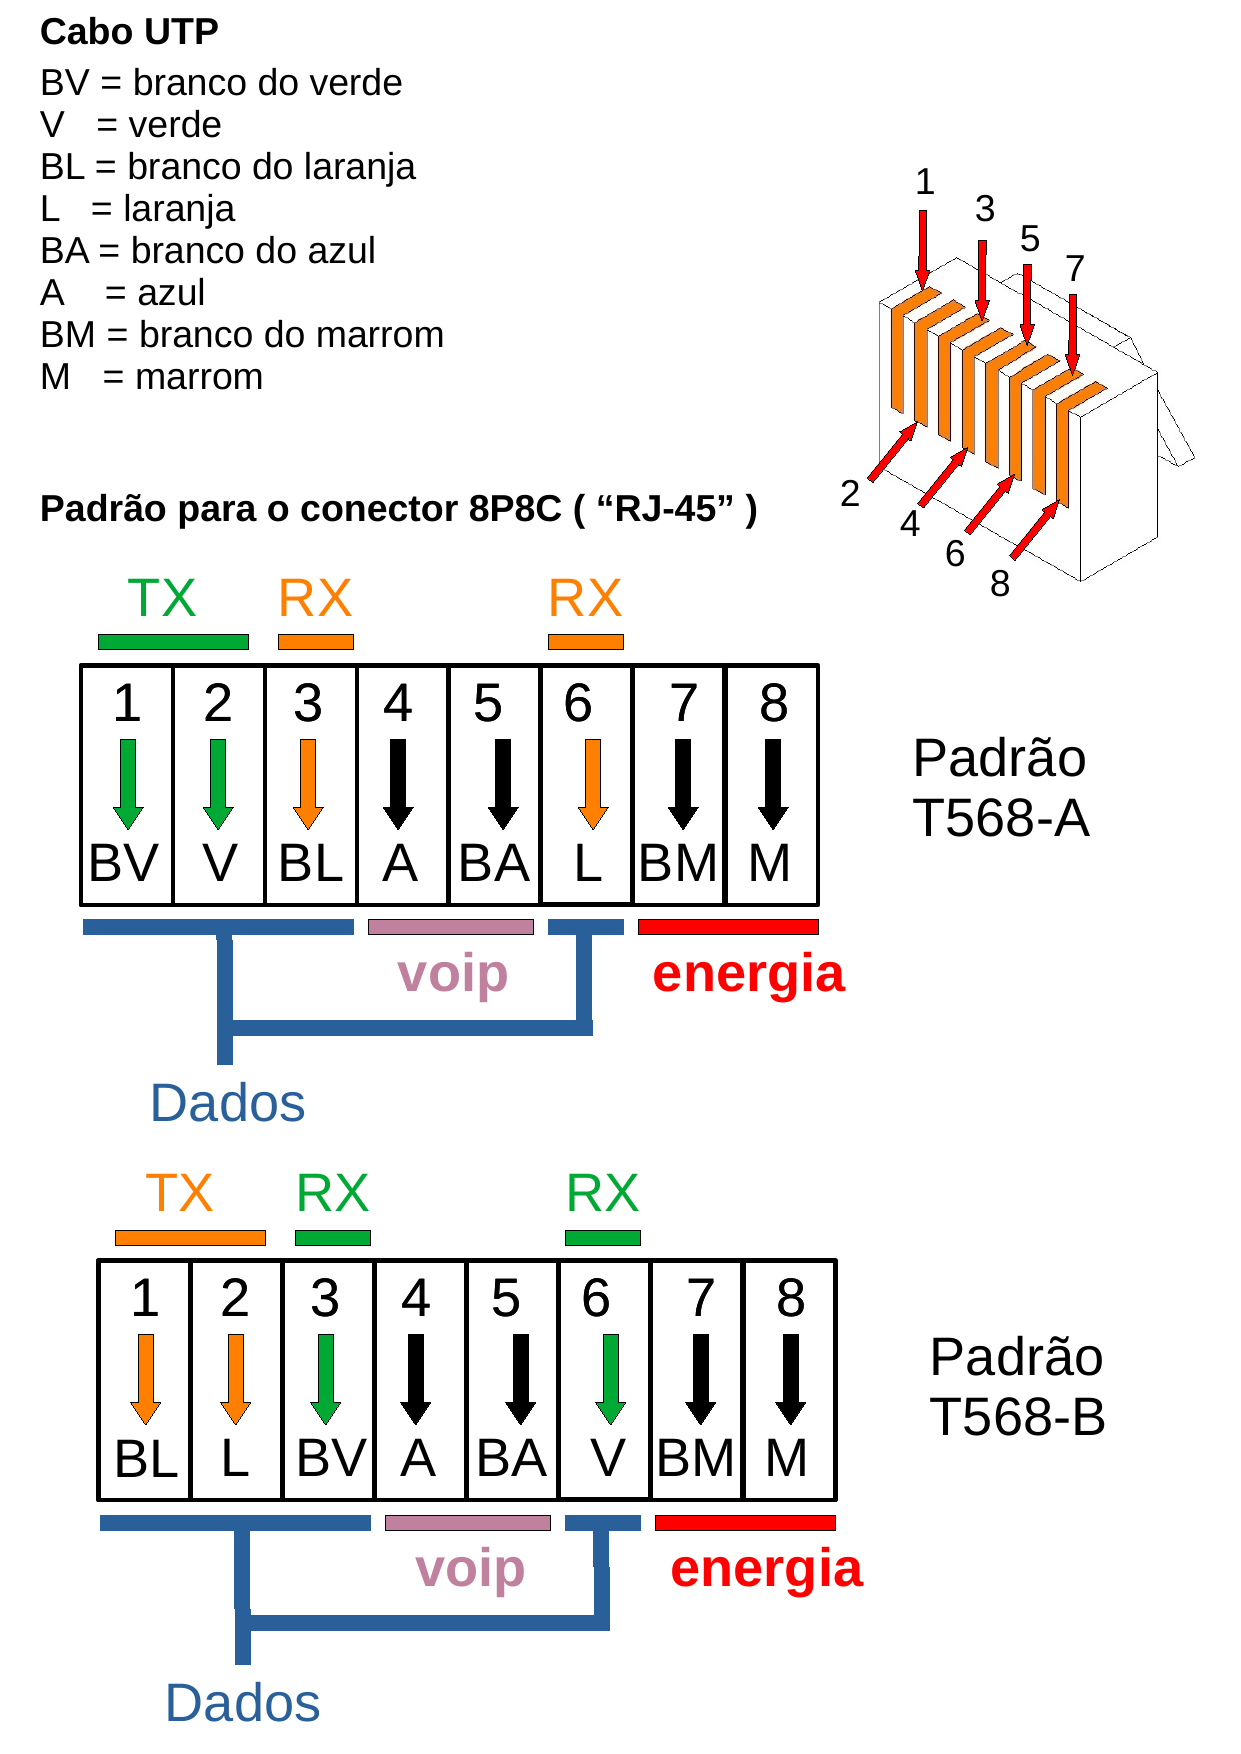

Cabo UTP
BV = branco do verde
V = verde
BL = branco do laranja
L = laranja
BA = branco do azul
A = azul
BM = branco do marrom
M = marrom
1
3
5
7
2
Padrão para o conector 8P8C ( “RJ-45” )
4
6
8
TX
RX
RX
 1 2 3 4 5 6 7 8
 1 2 3 4 5 6 7 8
Padrão T568-A
A
BA
L
BM
M
BV
V
BL
energia
voip
Dados
TX
RX
RX
 1 2 3 4 5 6 7 8
 1 2 3 4 5 6 7 8
Padrão T568-B
A
BA
V
BM
M
L
BV
BL
energia
voip
Dados